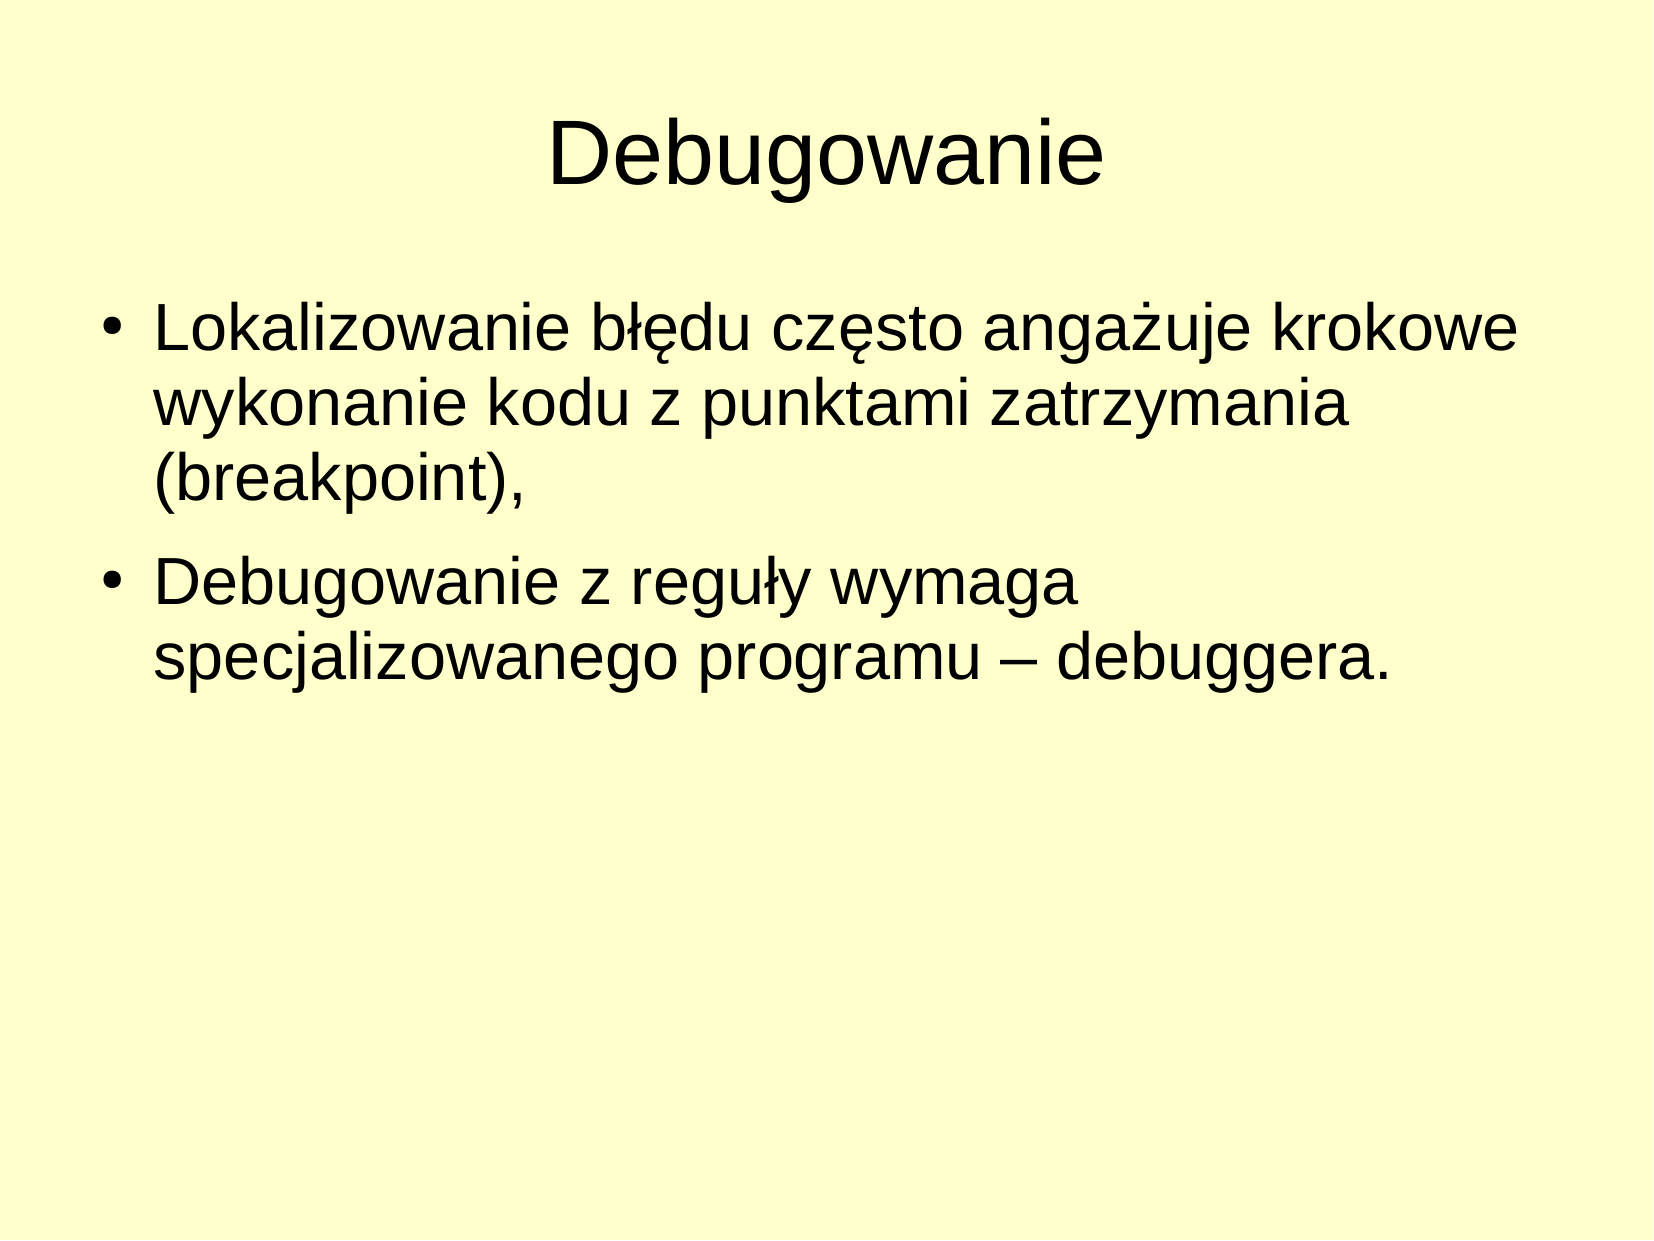

# Debugowanie
Lokalizowanie błędu często angażuje krokowe wykonanie kodu z punktami zatrzymania (breakpoint),
Debugowanie z reguły wymaga specjalizowanego programu – debuggera.